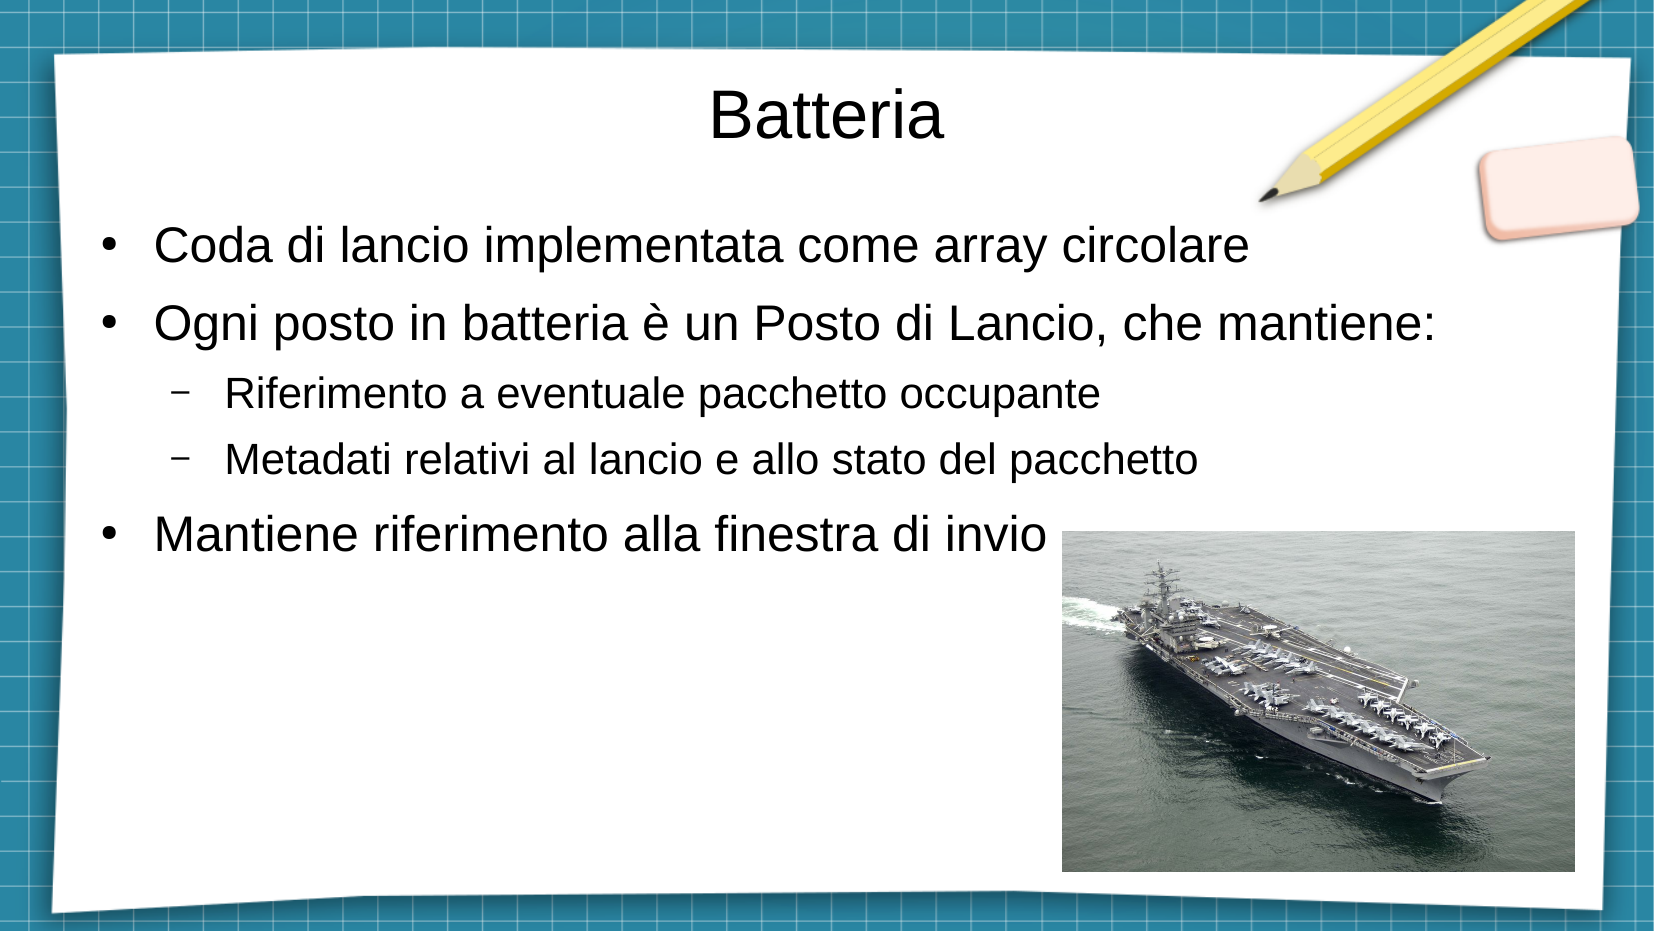

# Batteria
Coda di lancio implementata come array circolare
Ogni posto in batteria è un Posto di Lancio, che mantiene:
Riferimento a eventuale pacchetto occupante
Metadati relativi al lancio e allo stato del pacchetto
Mantiene riferimento alla finestra di invio